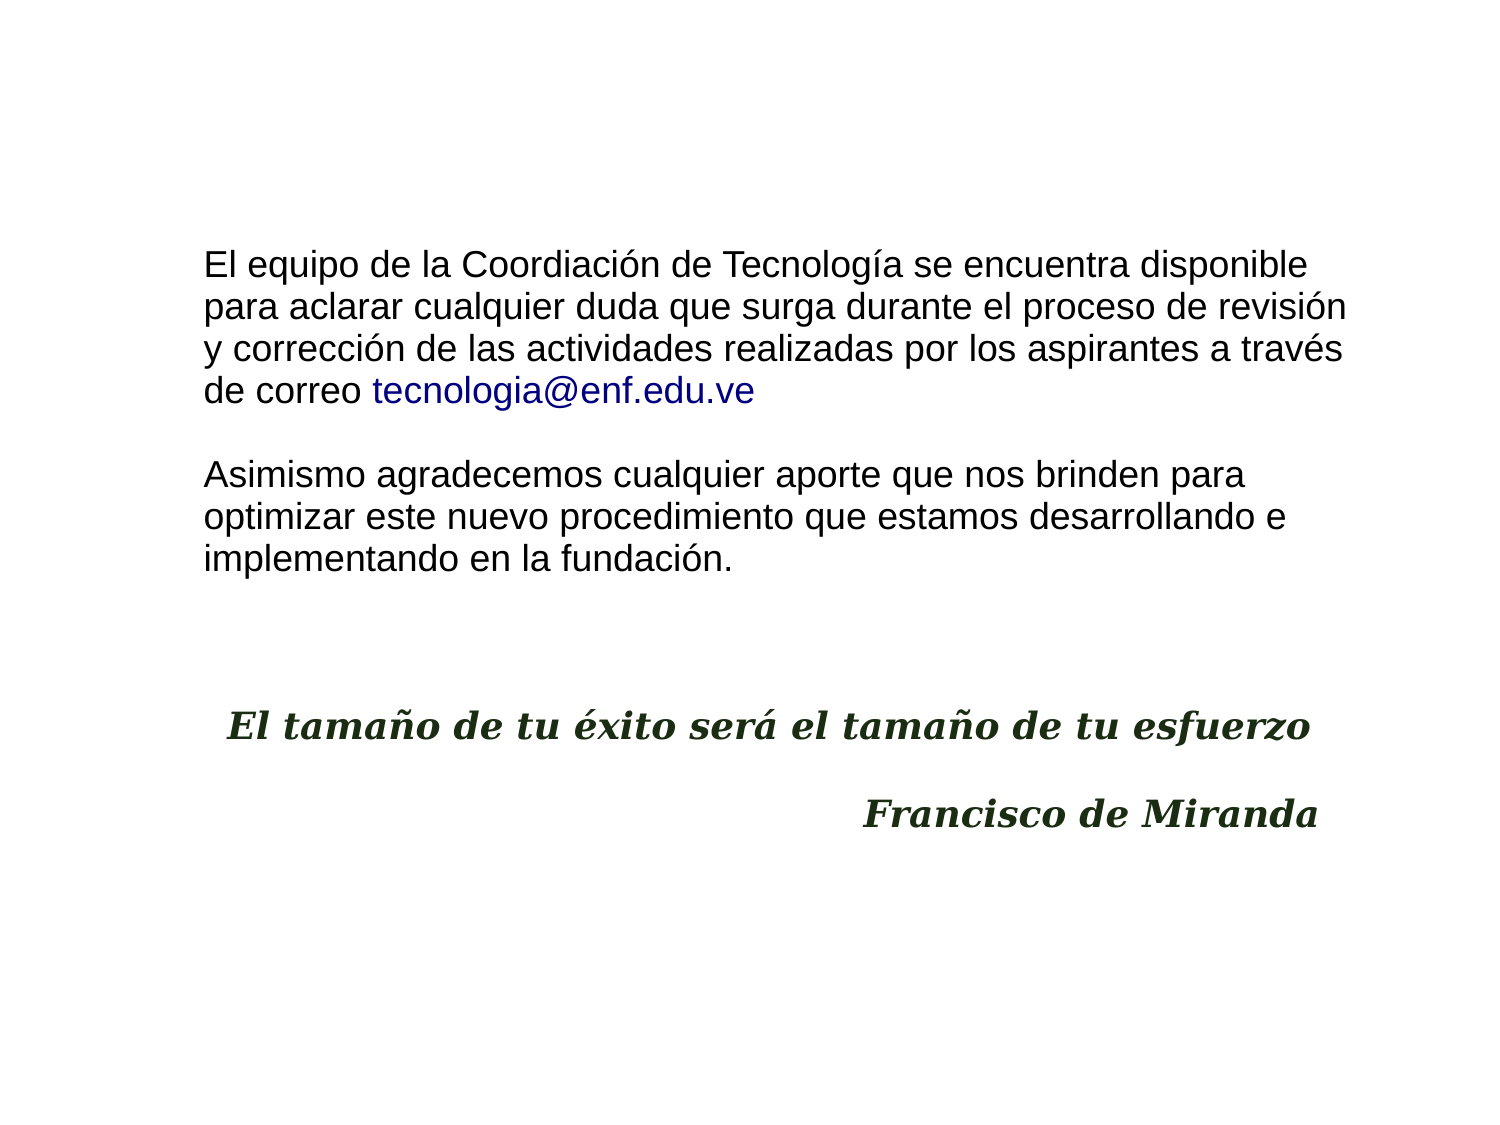

El equipo de la Coordiación de Tecnología se encuentra disponible para aclarar cualquier duda que surga durante el proceso de revisión y corrección de las actividades realizadas por los aspirantes a través de correo tecnologia@enf.edu.ve
Asimismo agradecemos cualquier aporte que nos brinden para optimizar este nuevo procedimiento que estamos desarrollando e implementando en la fundación.
El tamaño de tu éxito será el tamaño de tu esfuerzo
Francisco de Miranda